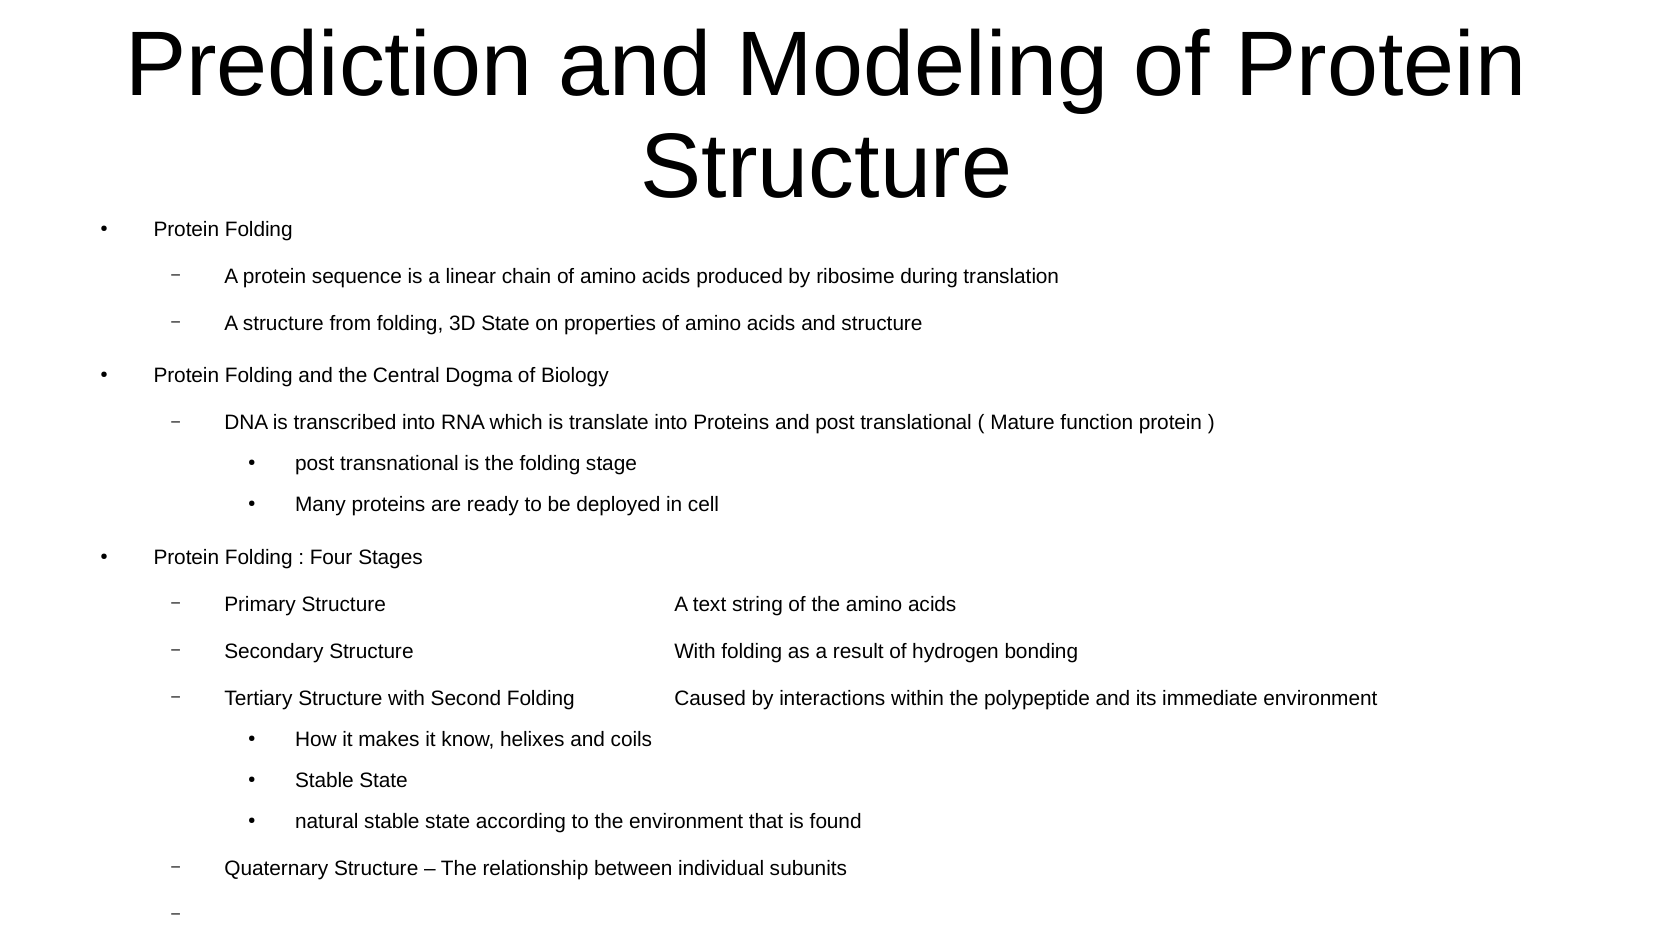

# Prediction and Modeling of Protein Structure
Protein Folding
A protein sequence is a linear chain of amino acids produced by ribosime during translation
A structure from folding, 3D State on properties of amino acids and structure
Protein Folding and the Central Dogma of Biology
DNA is transcribed into RNA which is translate into Proteins and post translational ( Mature function protein )
post transnational is the folding stage
Many proteins are ready to be deployed in cell
Protein Folding : Four Stages
Primary Structure 				A text string of the amino acids
Secondary Structure				With folding as a result of hydrogen bonding
Tertiary Structure with Second Folding		Caused by interactions within the polypeptide and its immediate environment
How it makes it know, helixes and coils
Stable State
natural stable state according to the environment that is found
Quaternary Structure – The relationship between individual subunits